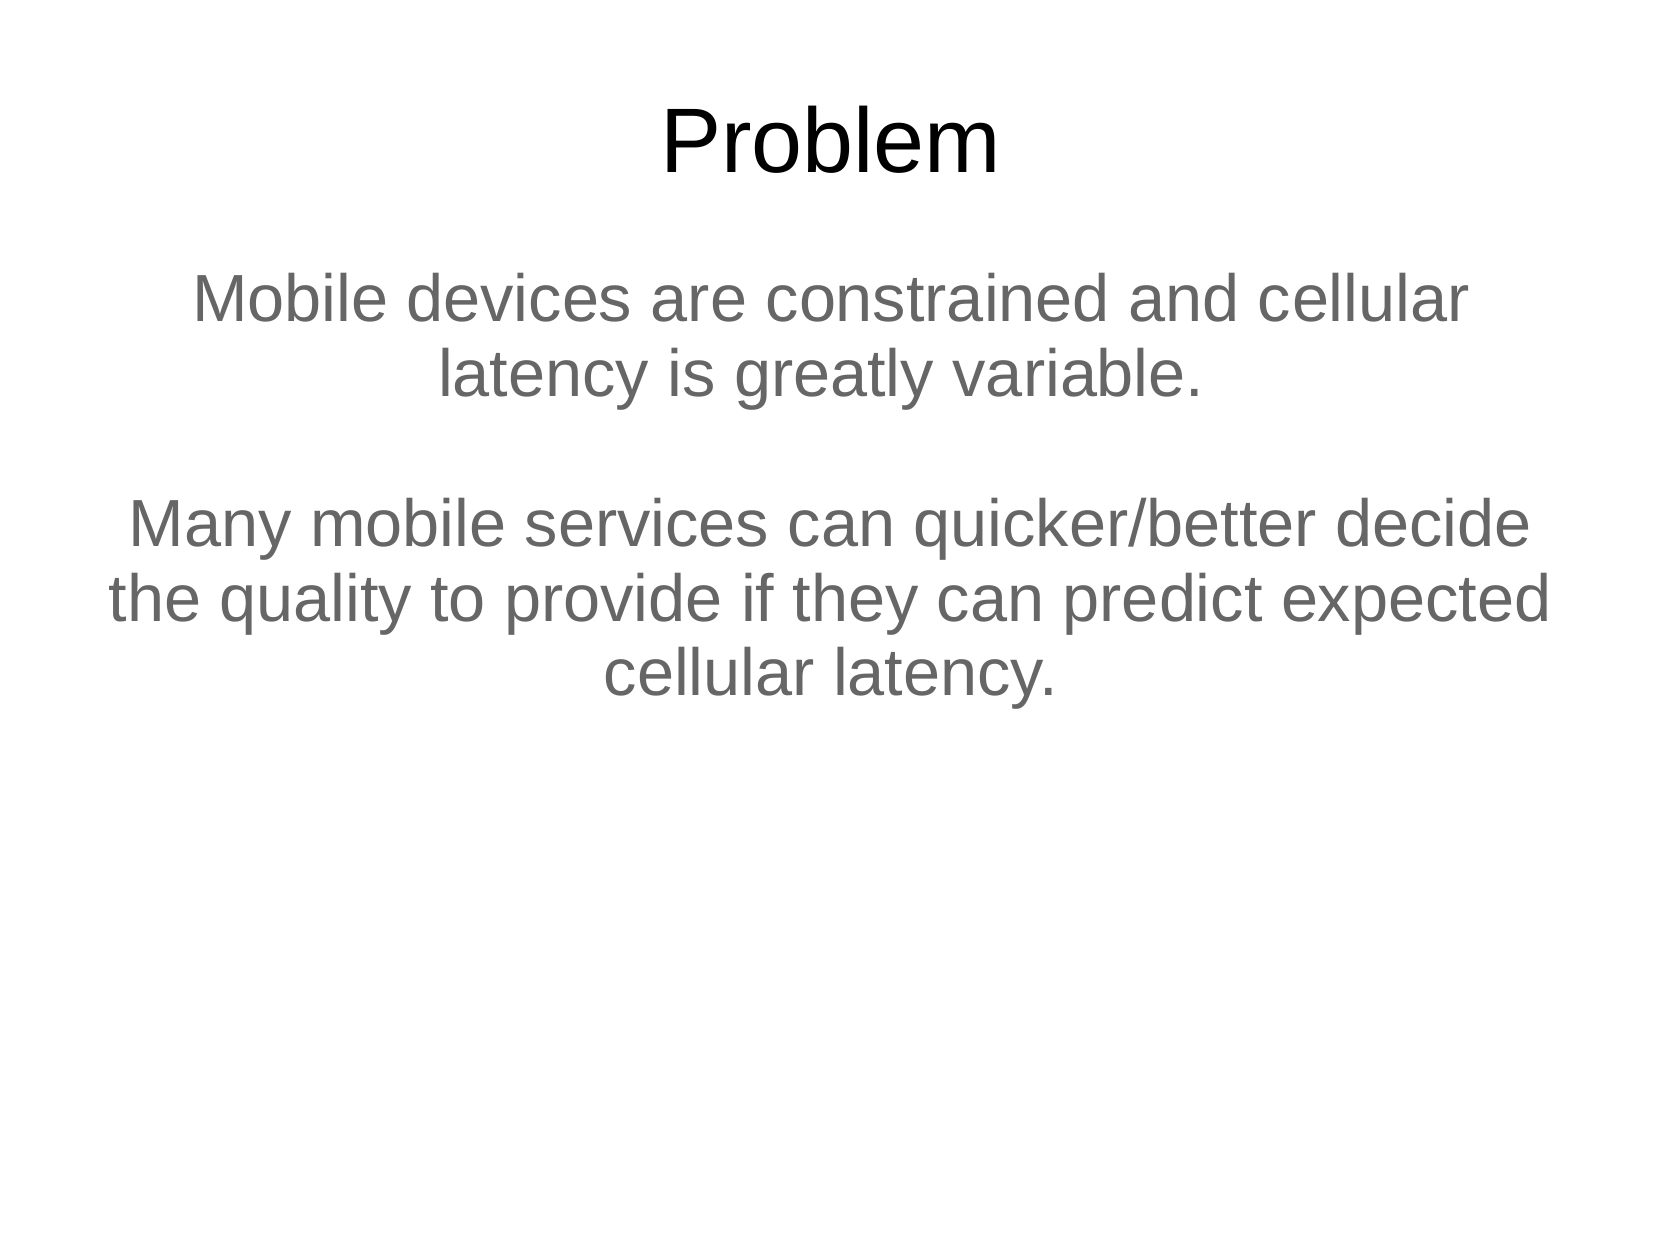

# Problem
Mobile devices are constrained and cellular latency is greatly variable.
Many mobile services can quicker/better decide the quality to provide if they can predict expected cellular latency.